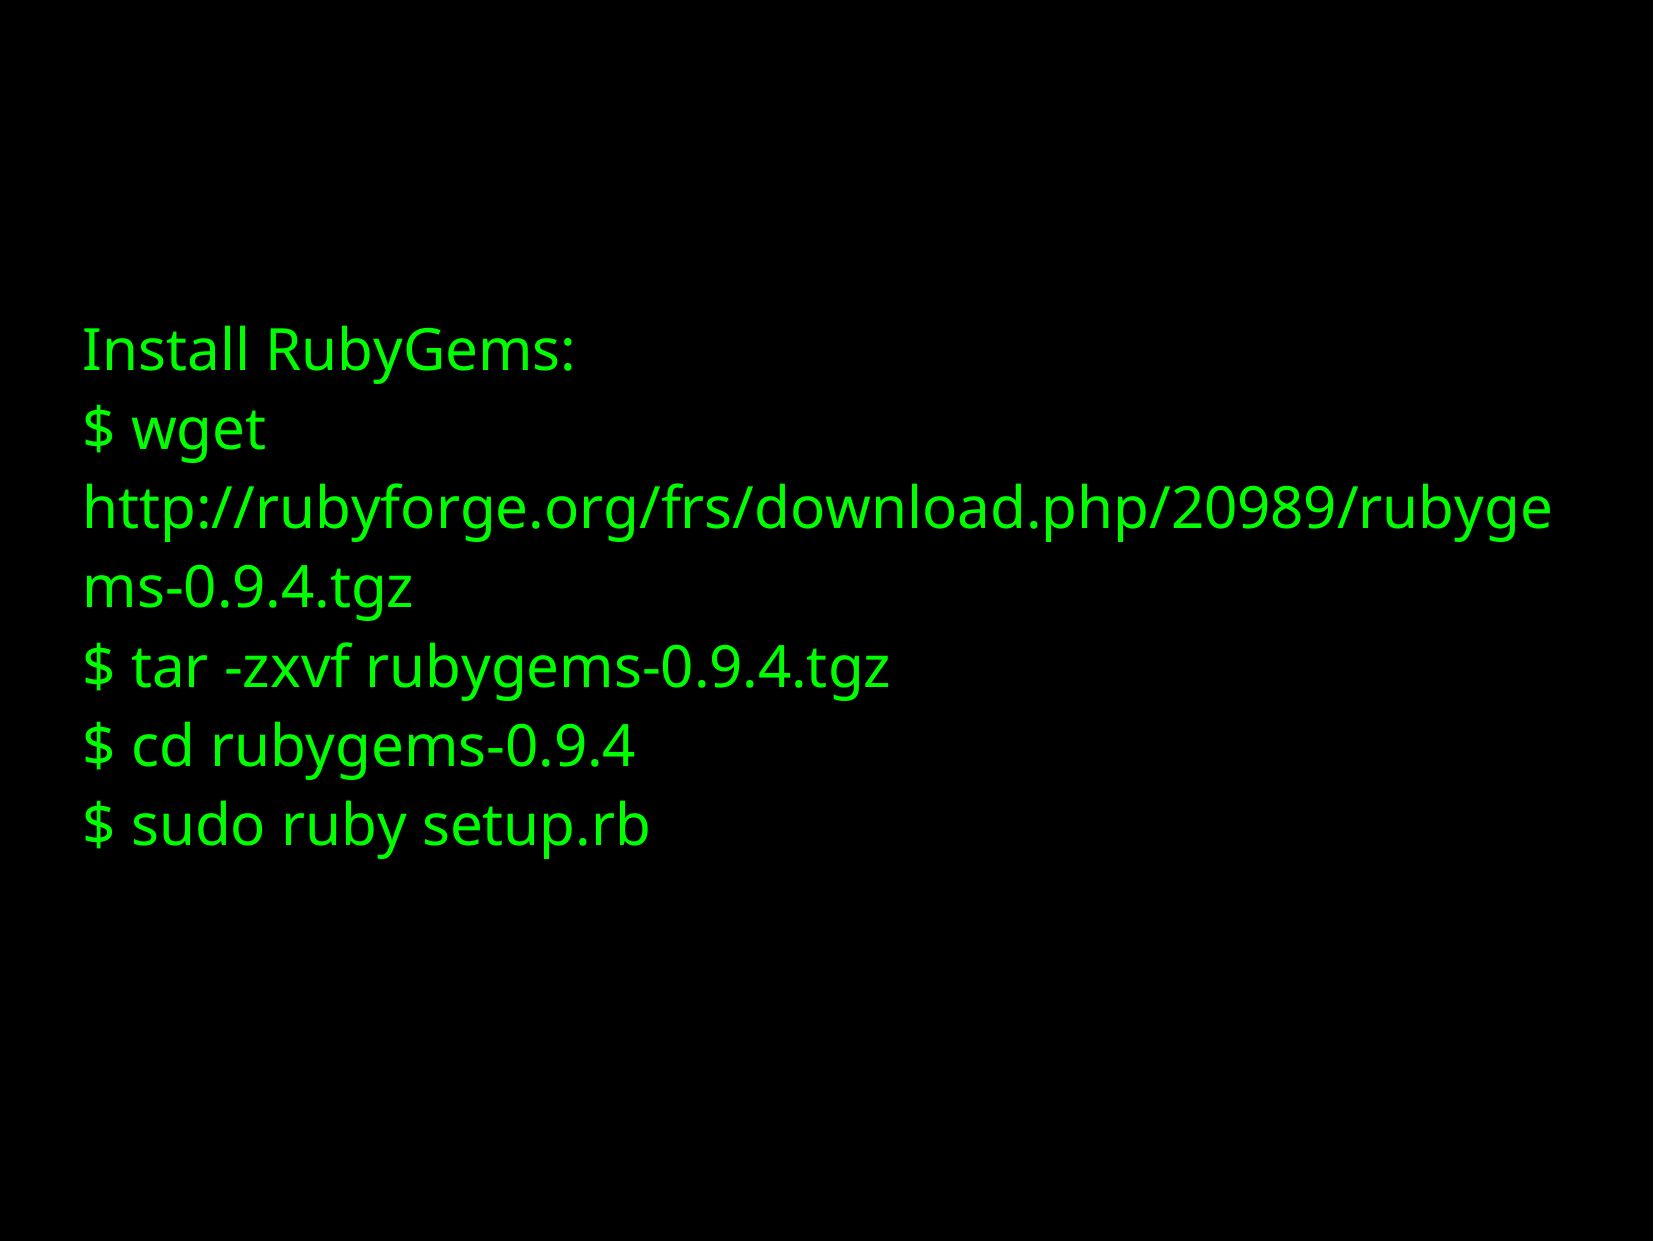

# Install RubyGems: $ wget http://rubyforge.org/frs/download.php/20989/rubygems-0.9.4.tgz $ tar -zxvf rubygems-0.9.4.tgz $ cd rubygems-0.9.4 $ sudo ruby setup.rb